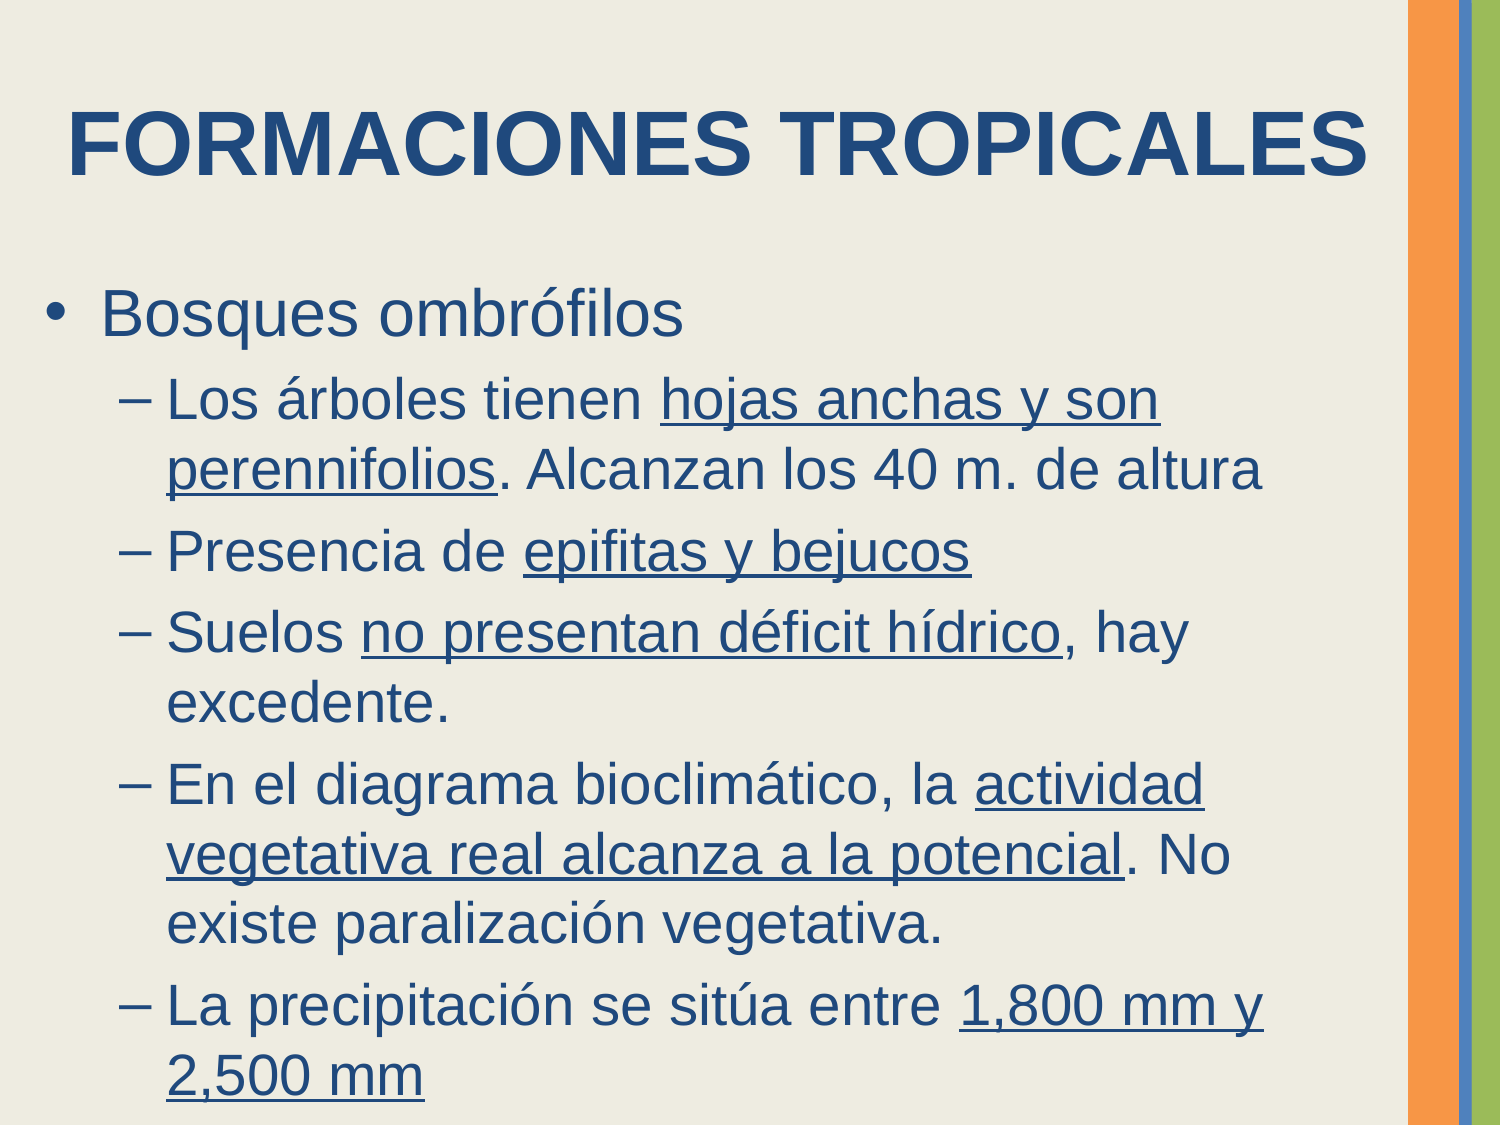

# Formaciones tropicales
Bosques ombrófilos
Los árboles tienen hojas anchas y son perennifolios. Alcanzan los 40 m. de altura
Presencia de epifitas y bejucos
Suelos no presentan déficit hídrico, hay excedente.
En el diagrama bioclimático, la actividad vegetativa real alcanza a la potencial. No existe paralización vegetativa.
La precipitación se sitúa entre 1,800 mm y 2,500 mm